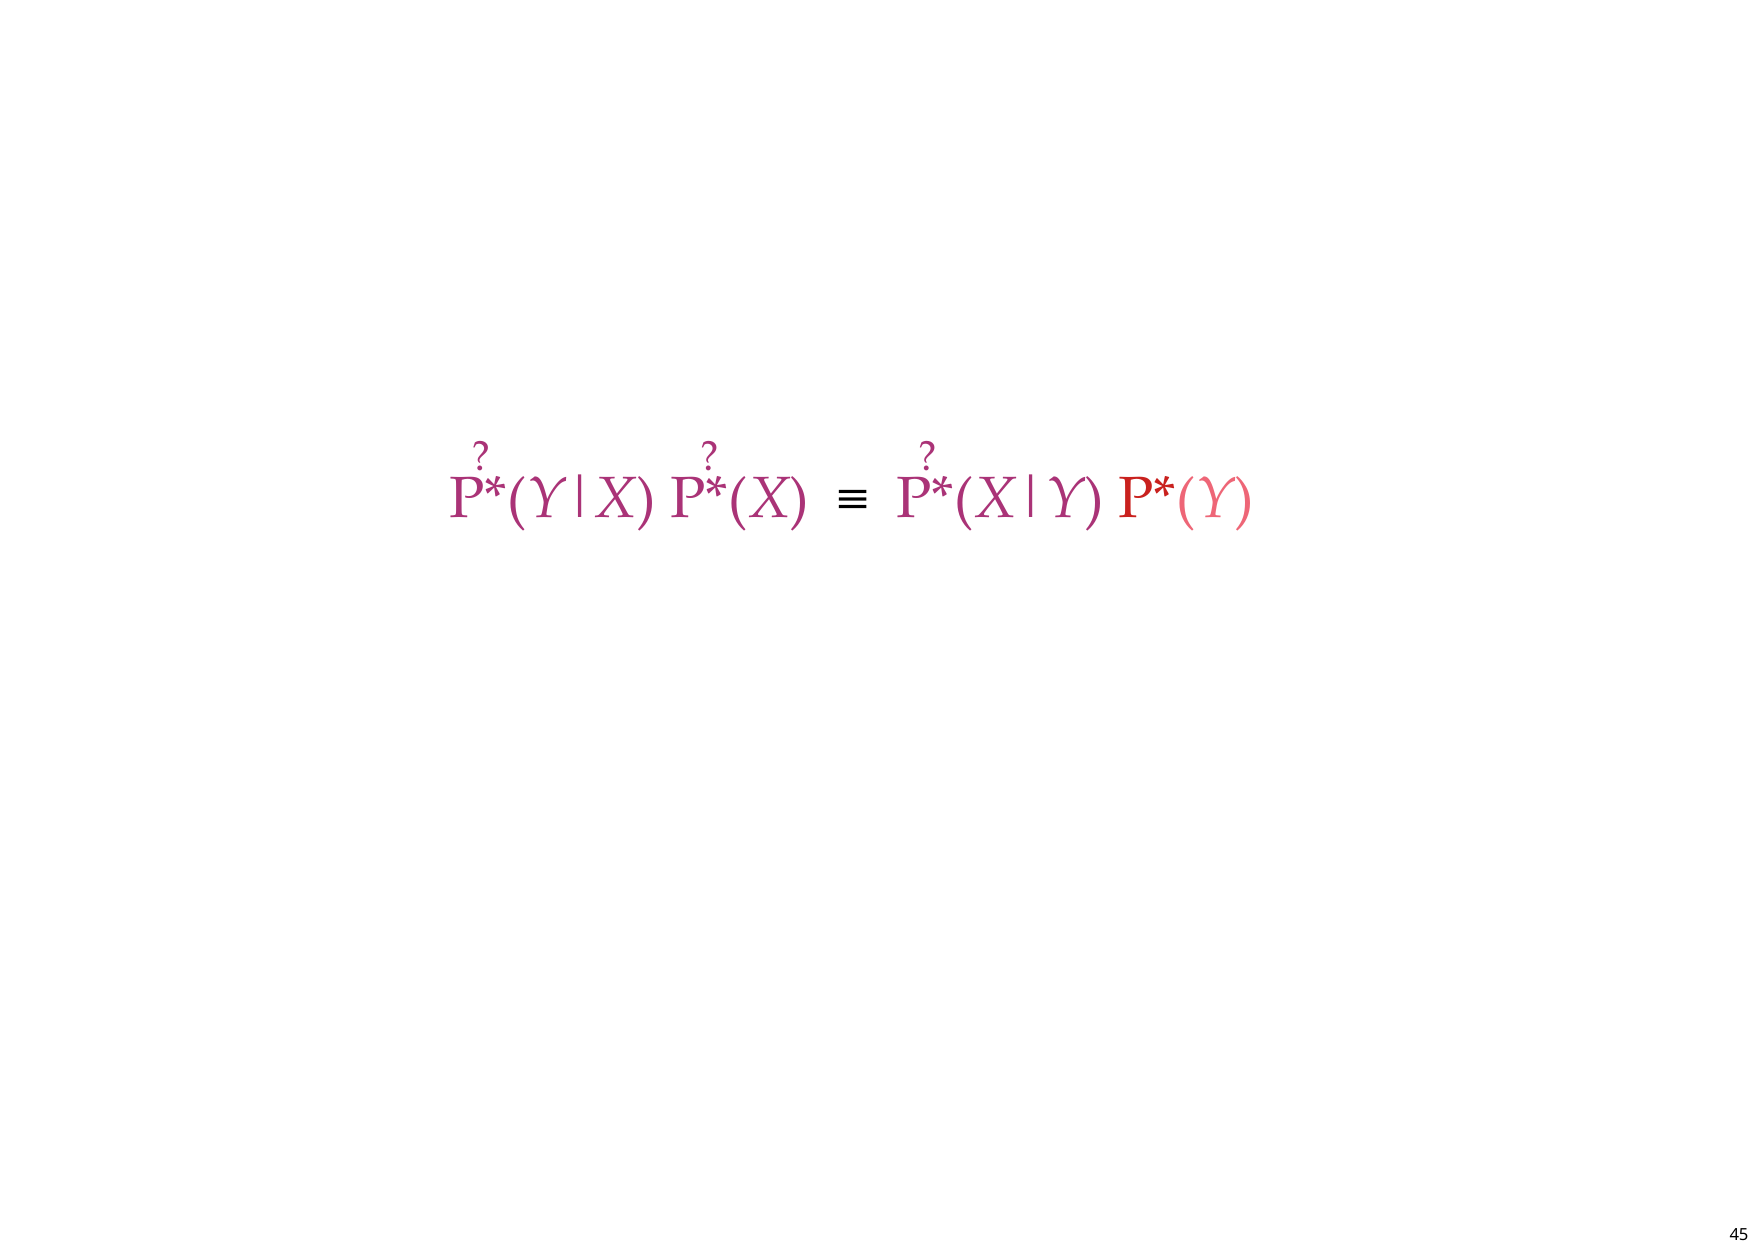

?                    ?                   ?
P*(Y|X) P*(X) ≡ P*(X|Y) P*(Y)
45